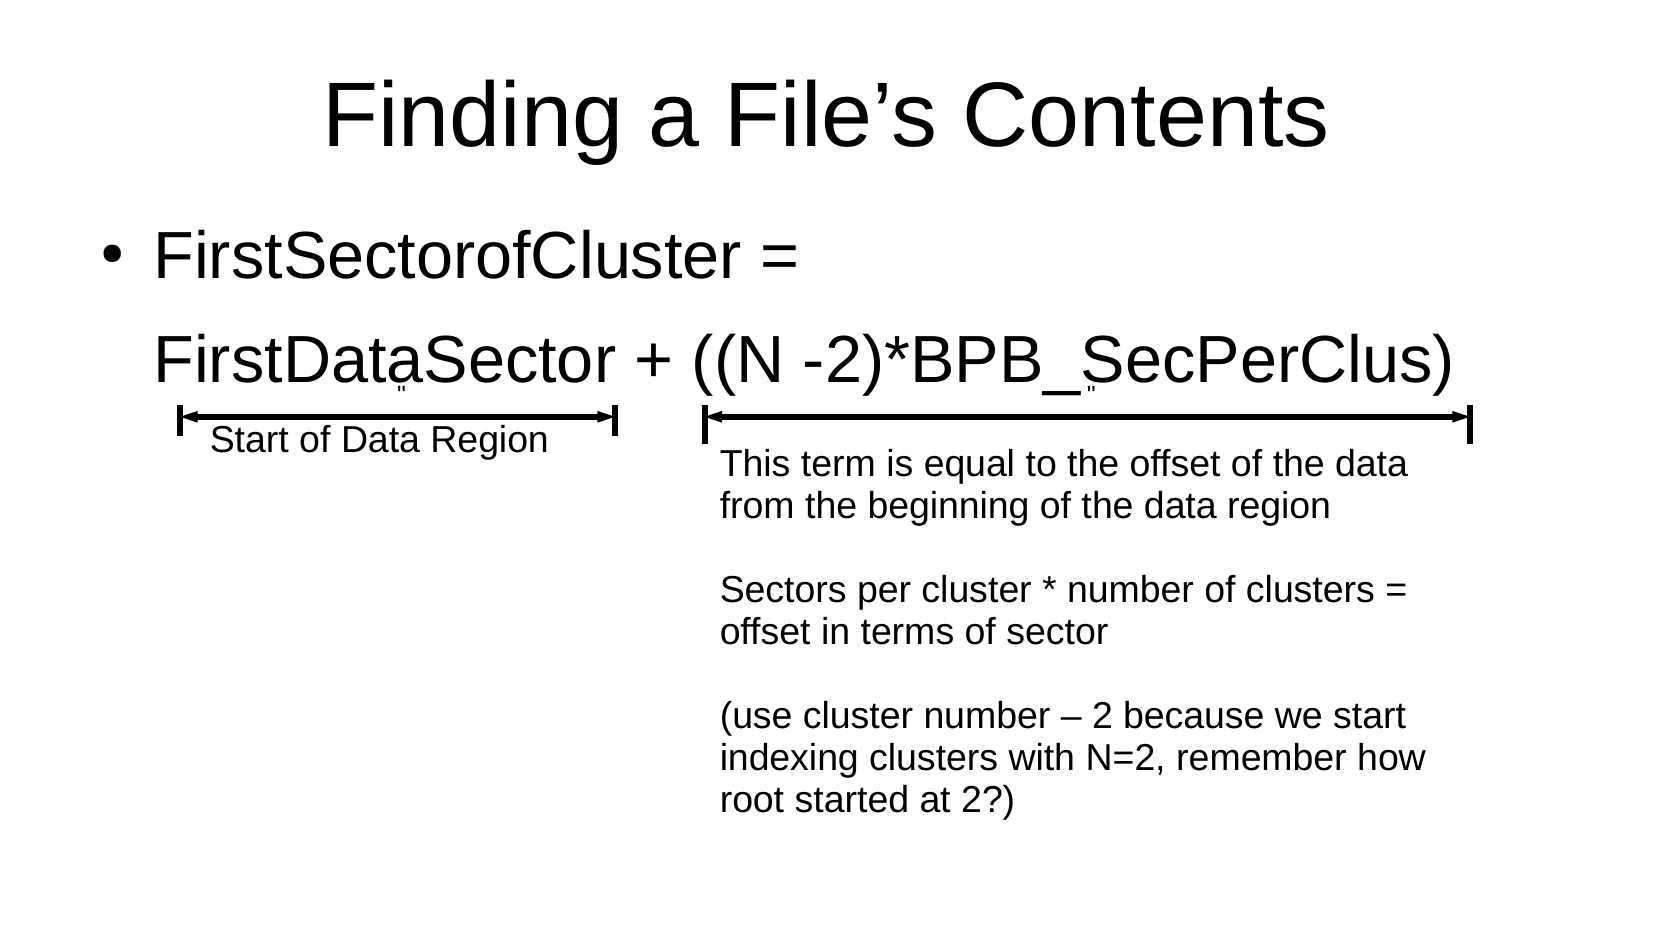

# Finding a File’s Contents
FirstSectorofCluster =
FirstDataSector + ((N -2)*BPB_SecPerClus)
Start of Data Region
This term is equal to the offset of the data from the beginning of the data region
Sectors per cluster * number of clusters = offset in terms of sector
(use cluster number – 2 because we start indexing clusters with N=2, remember how root started at 2?)